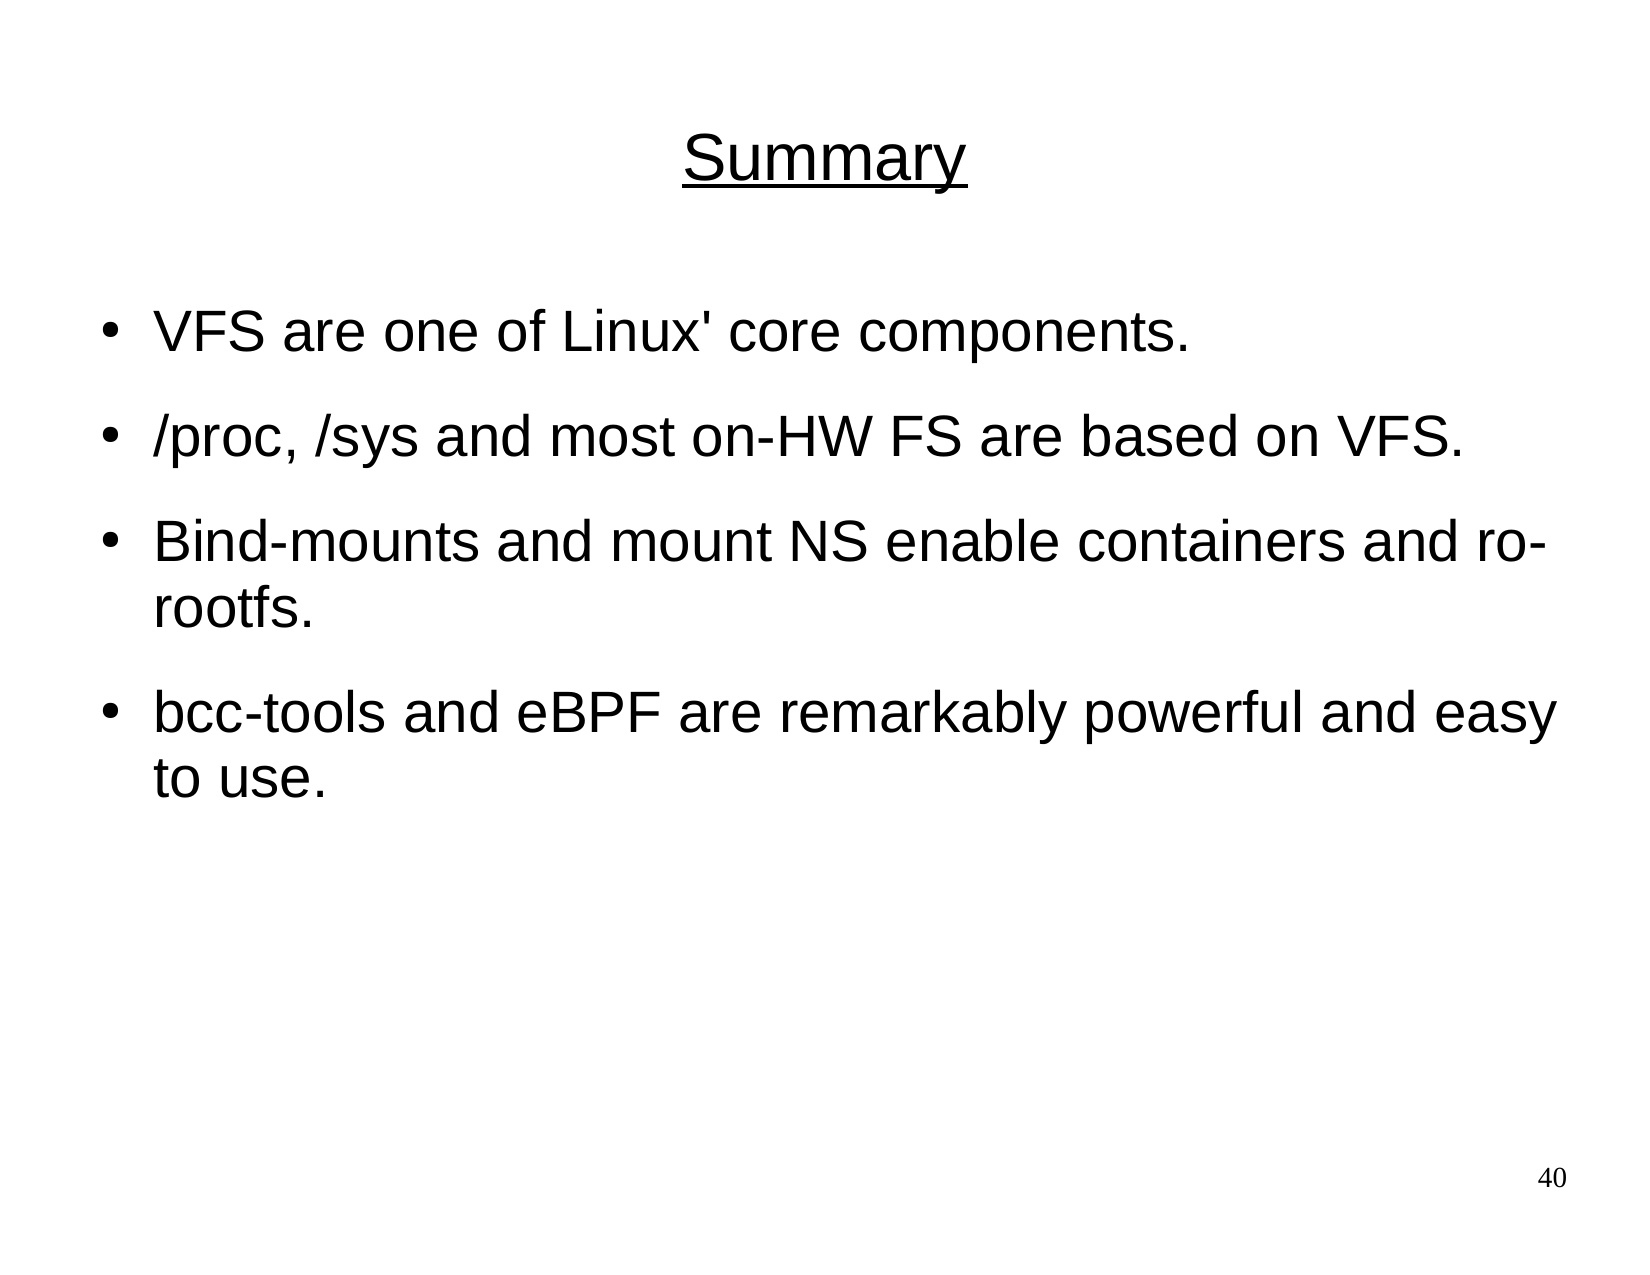

# Summary
VFS are one of Linux' core components.
/proc, /sys and most on-HW FS are based on VFS.
Bind-mounts and mount NS enable containers and ro-rootfs.
bcc-tools and eBPF are remarkably powerful and easy to use.
40